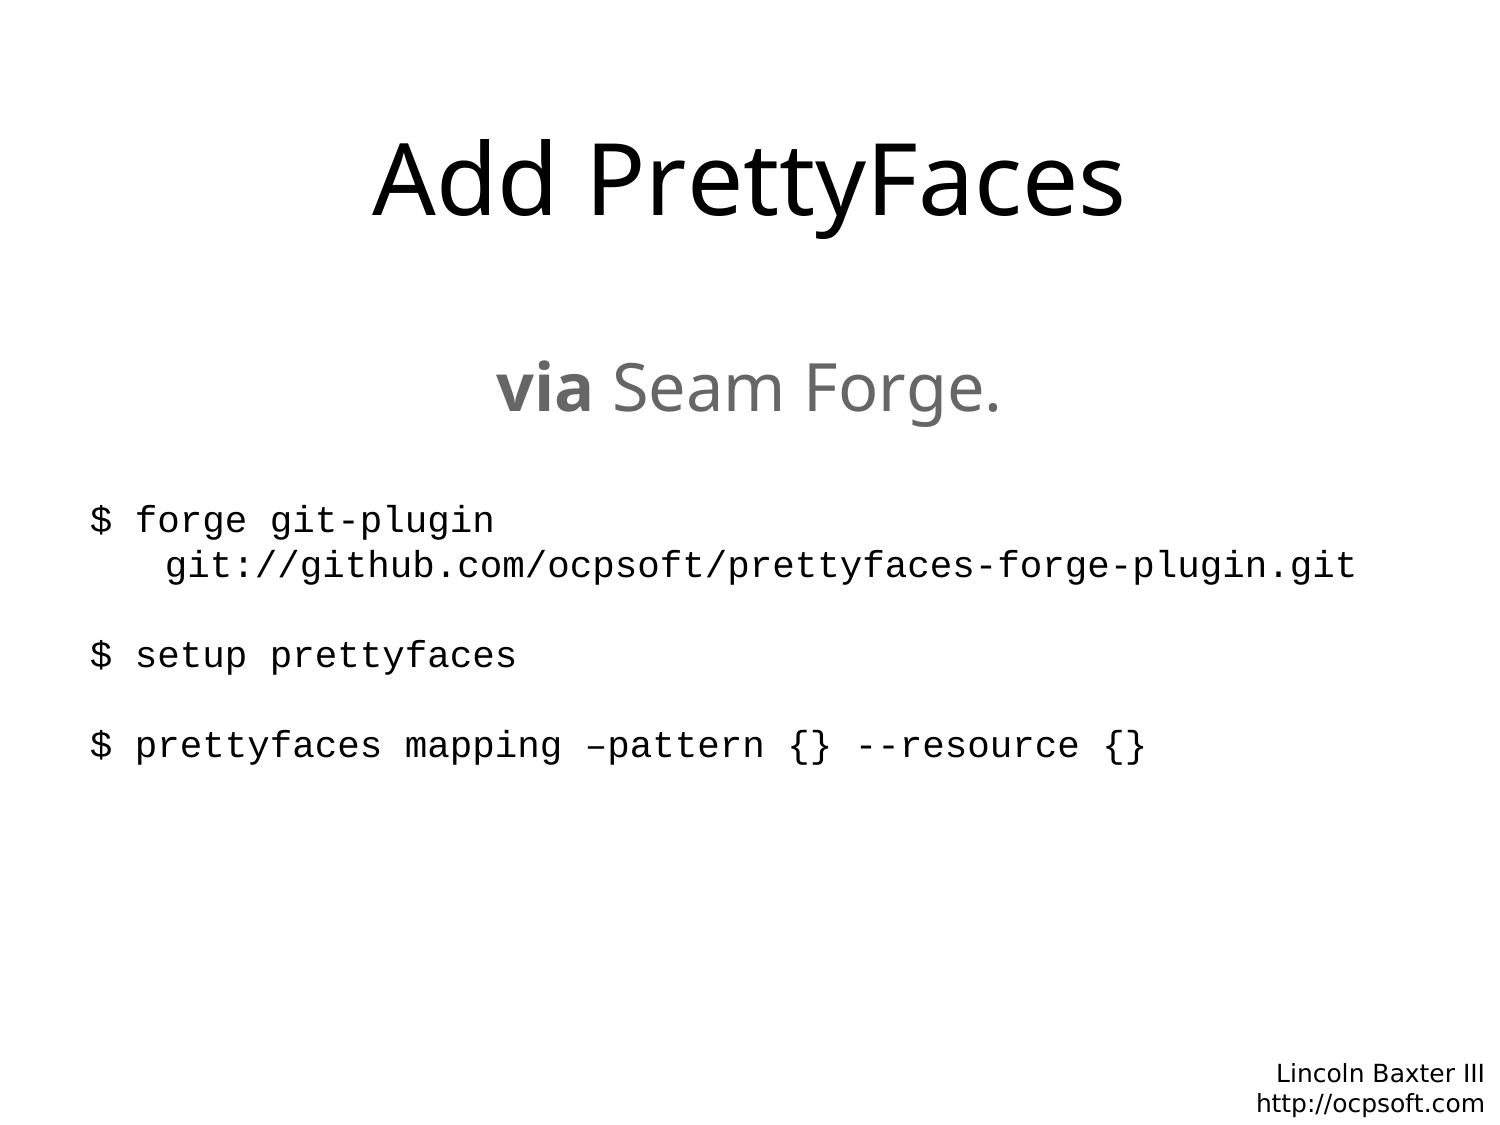

# Add PrettyFaces
via Seam Forge.
$ forge git-plugin
	git://github.com/ocpsoft/prettyfaces-forge-plugin.git
$ setup prettyfaces
$ prettyfaces mapping –pattern {} --resource {}